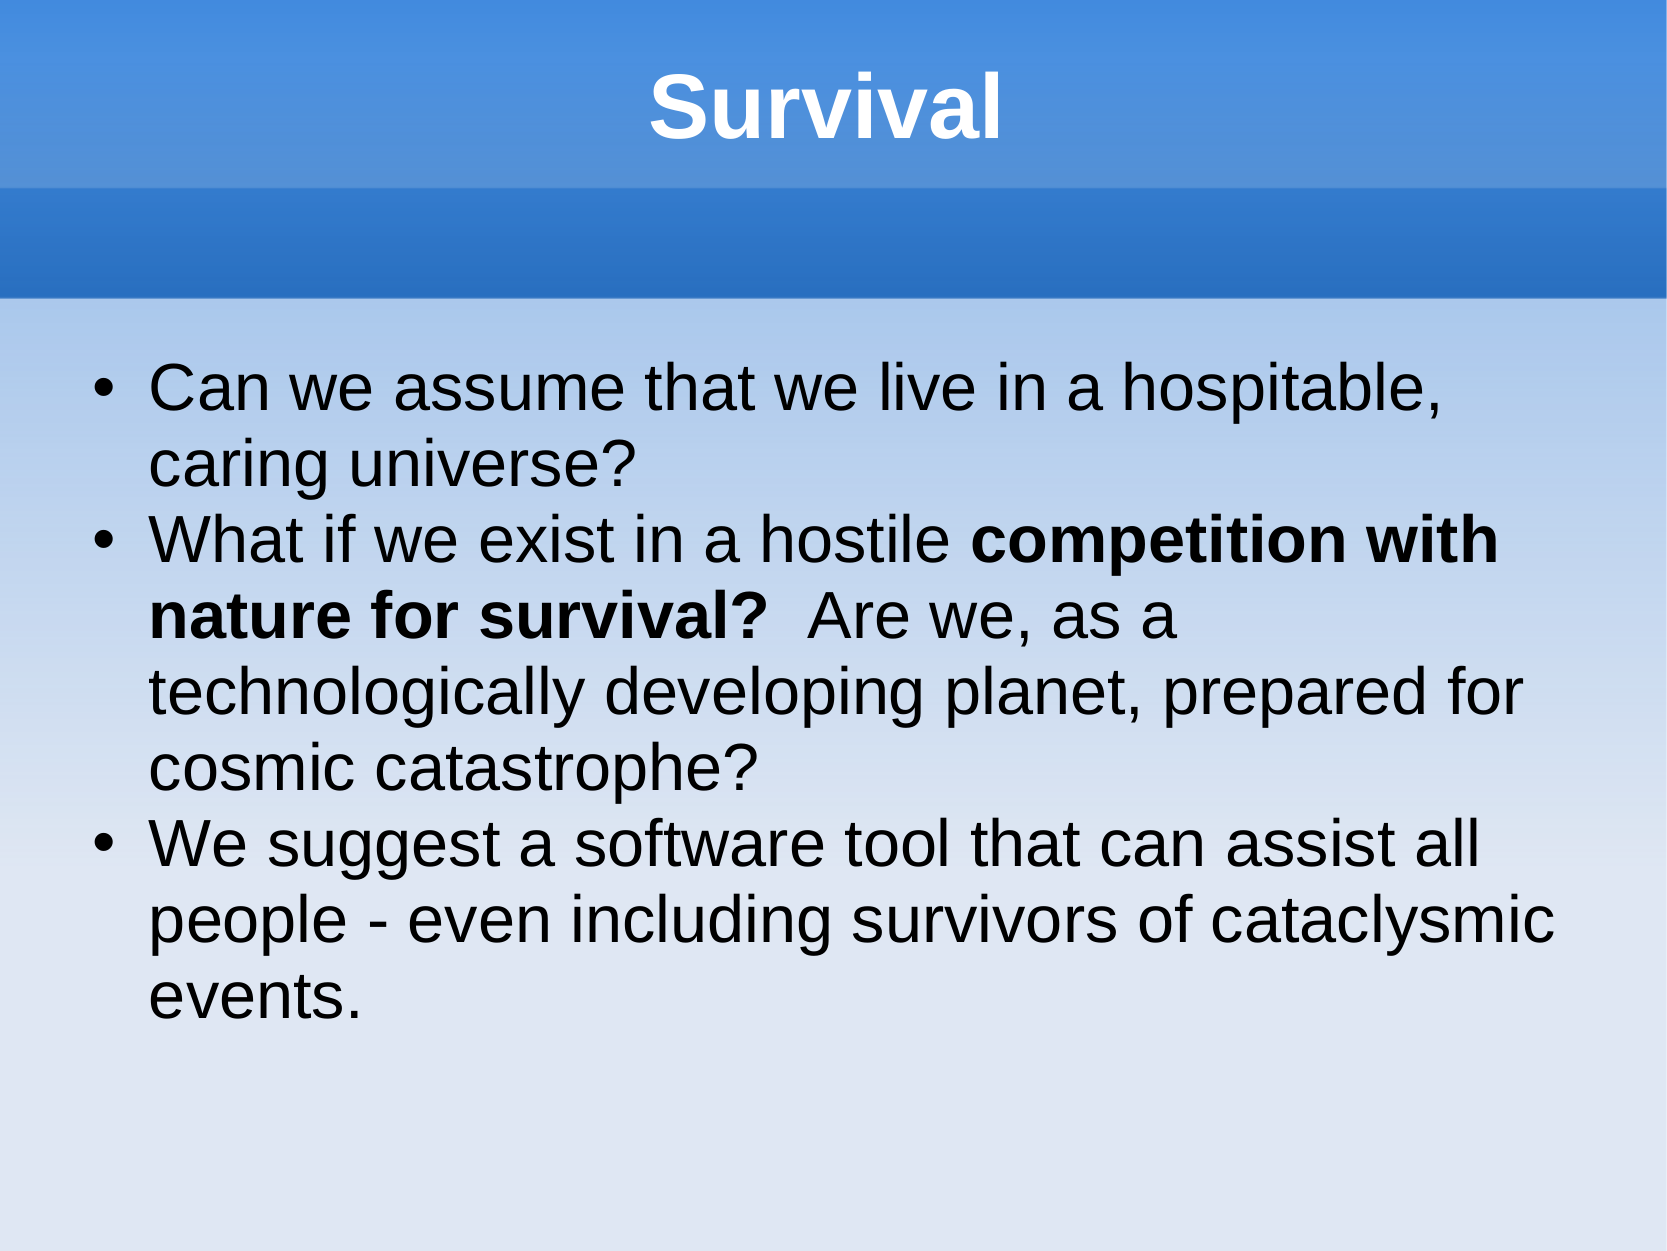

# Survival
Can we assume that we live in a hospitable, caring universe?
What if we exist in a hostile competition with nature for survival?  Are we, as a technologically developing planet, prepared for cosmic catastrophe?
We suggest a software tool that can assist all people - even including survivors of cataclysmic events.